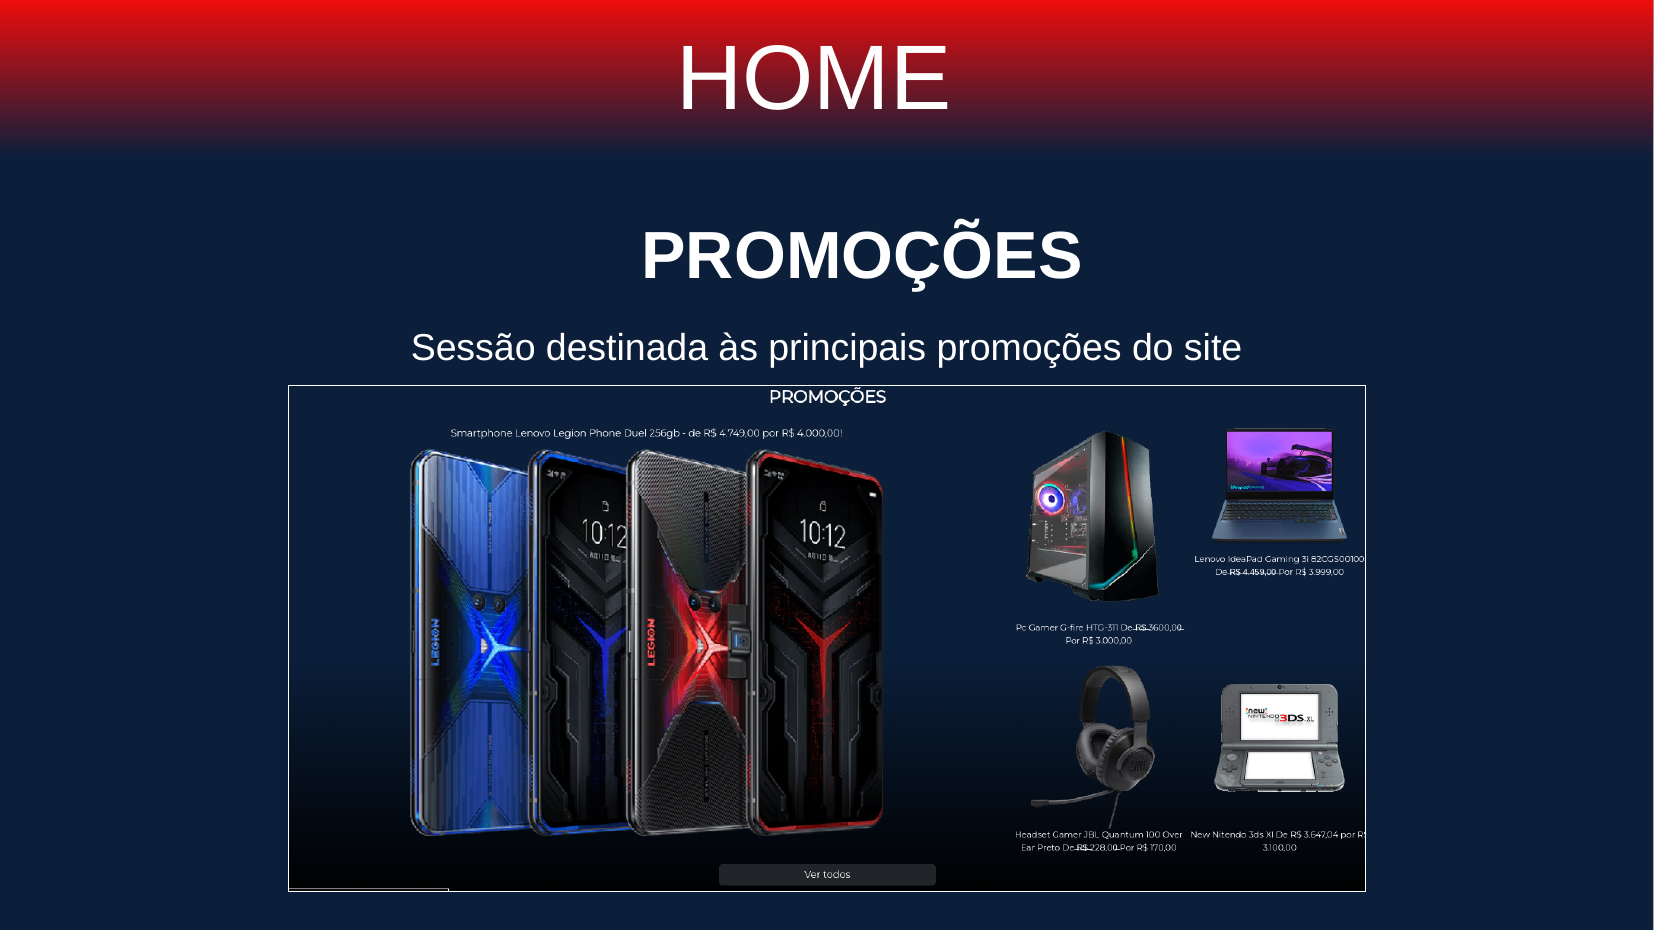

# HOME
PROMOÇÕES
Sessão destinada às principais promoções do site